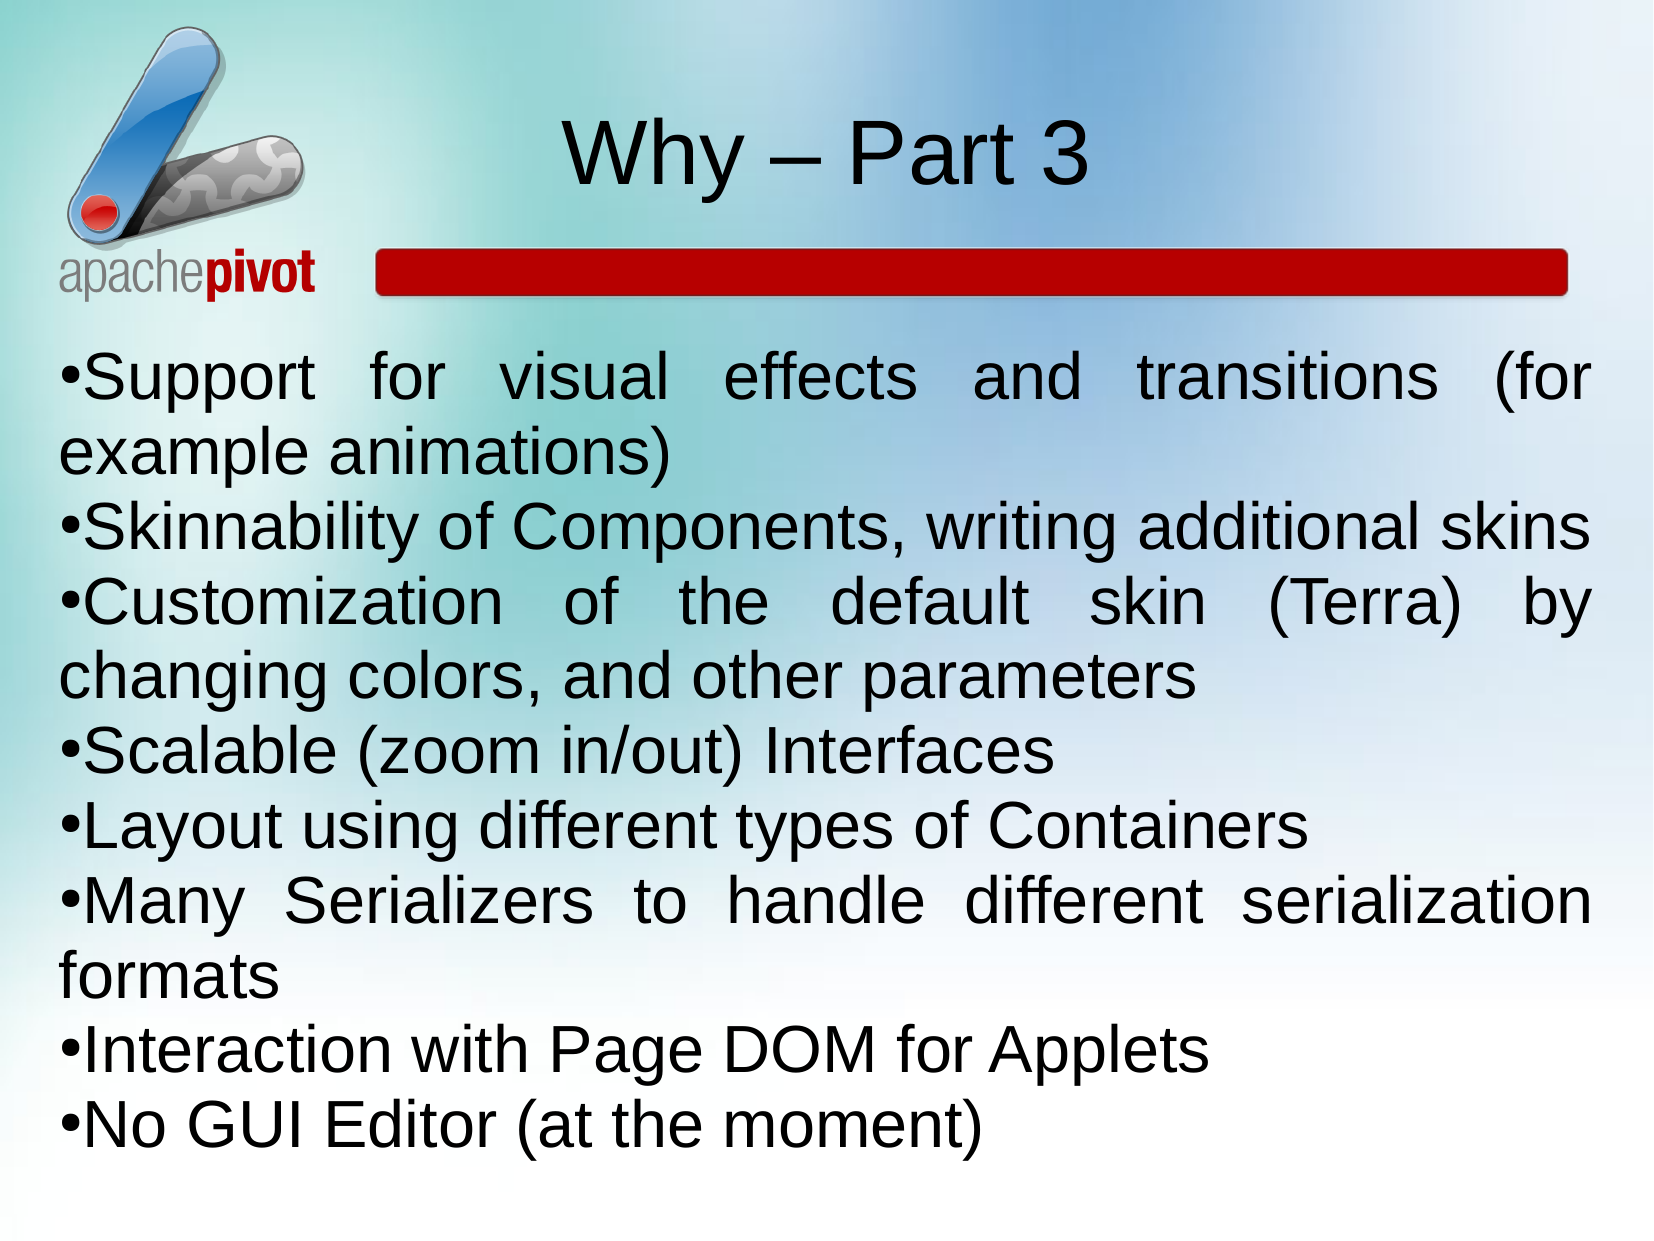

# Why – Part 3
Support for visual effects and transitions (for example animations)
Skinnability of Components, writing additional skins
Customization of the default skin (Terra) by changing colors, and other parameters
Scalable (zoom in/out) Interfaces
Layout using different types of Containers
Many Serializers to handle different serialization formats
Interaction with Page DOM for Applets
No GUI Editor (at the moment)
6